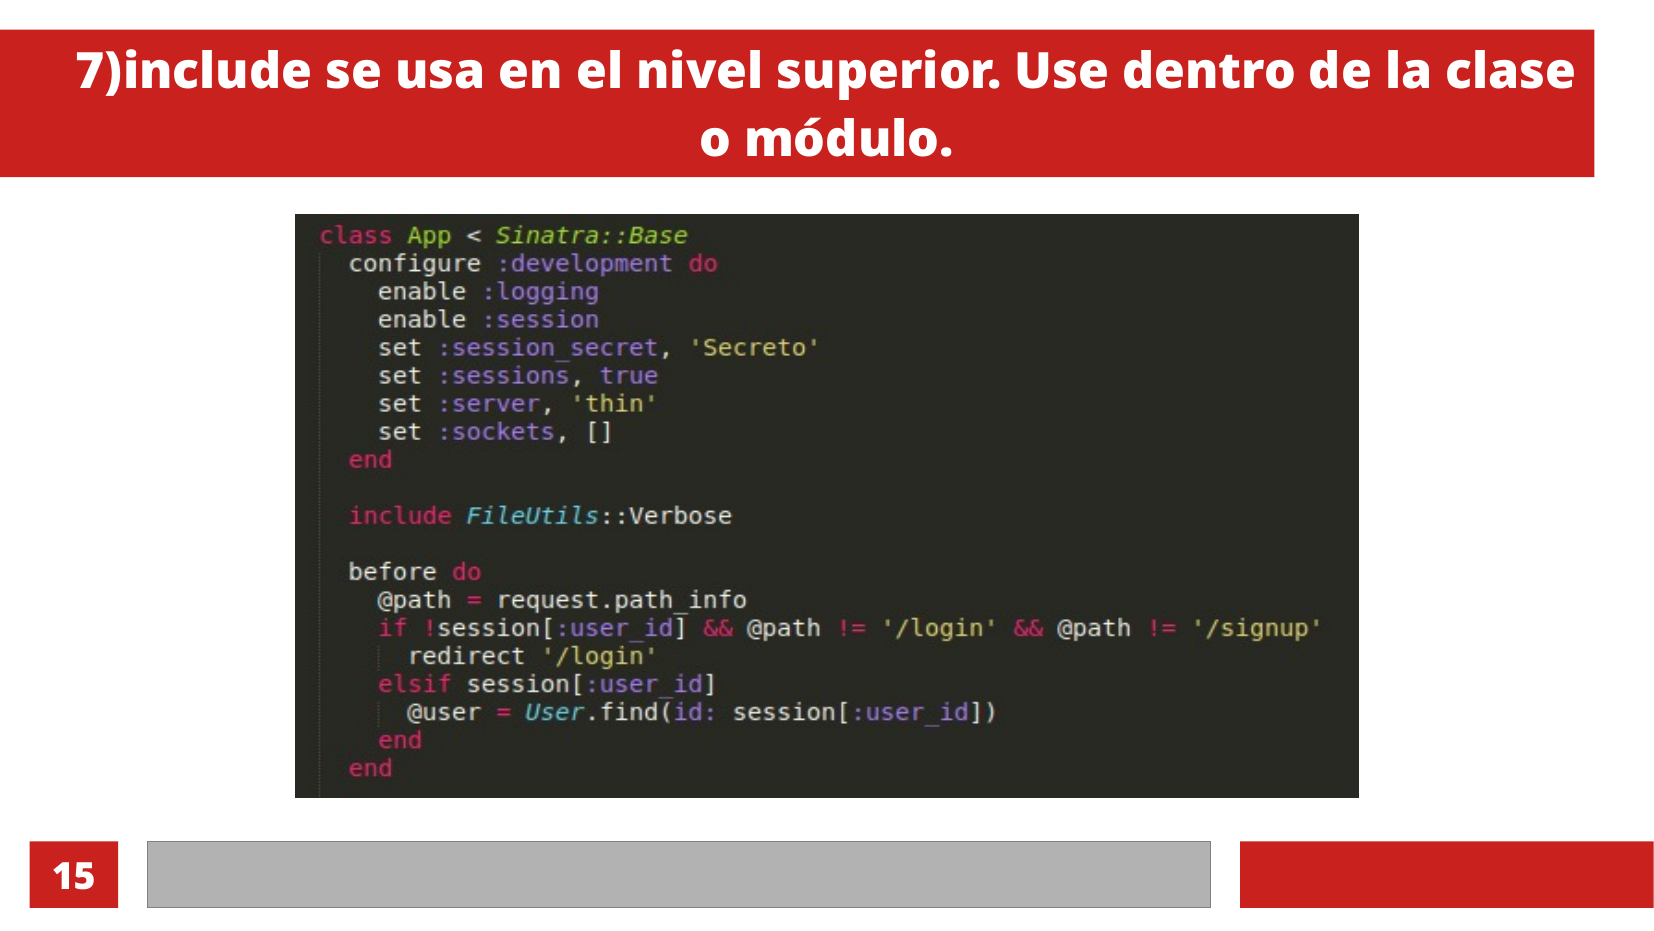

# 7)include se usa en el nivel superior. Use dentro de la clase o módulo.
15